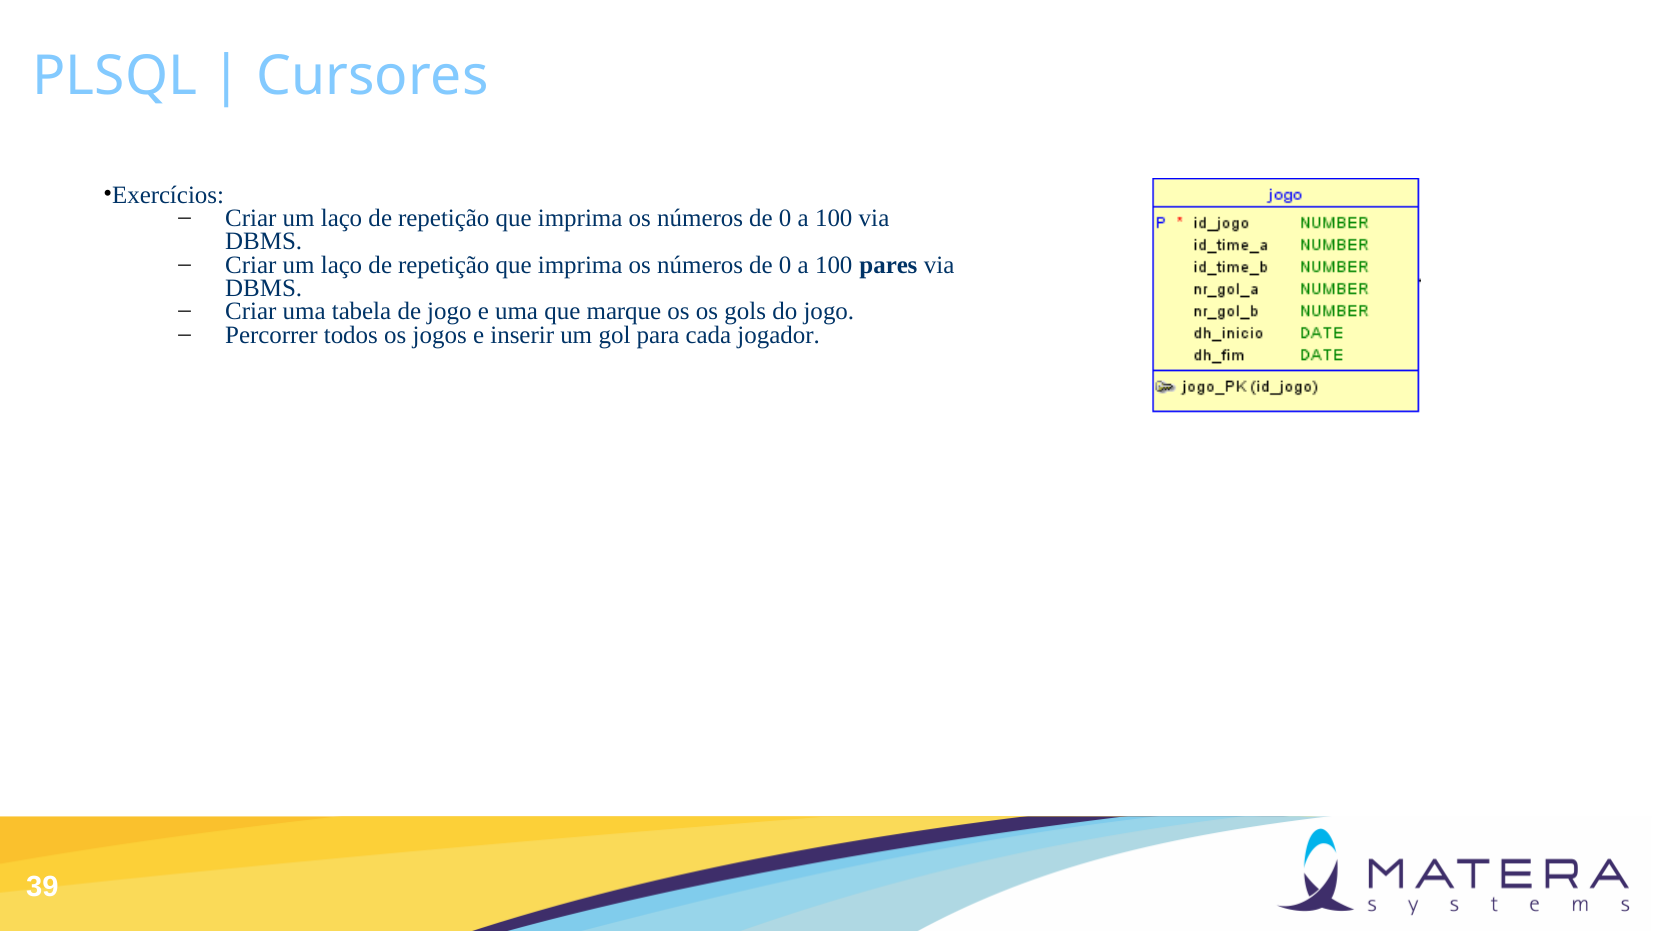

# PLSQL | Cursores
Exercícios:
Criar um laço de repetição que imprima os números de 0 a 100 via DBMS.
Criar um laço de repetição que imprima os números de 0 a 100 pares via DBMS.
Criar uma tabela de jogo e uma que marque os os gols do jogo.
Percorrer todos os jogos e inserir um gol para cada jogador.